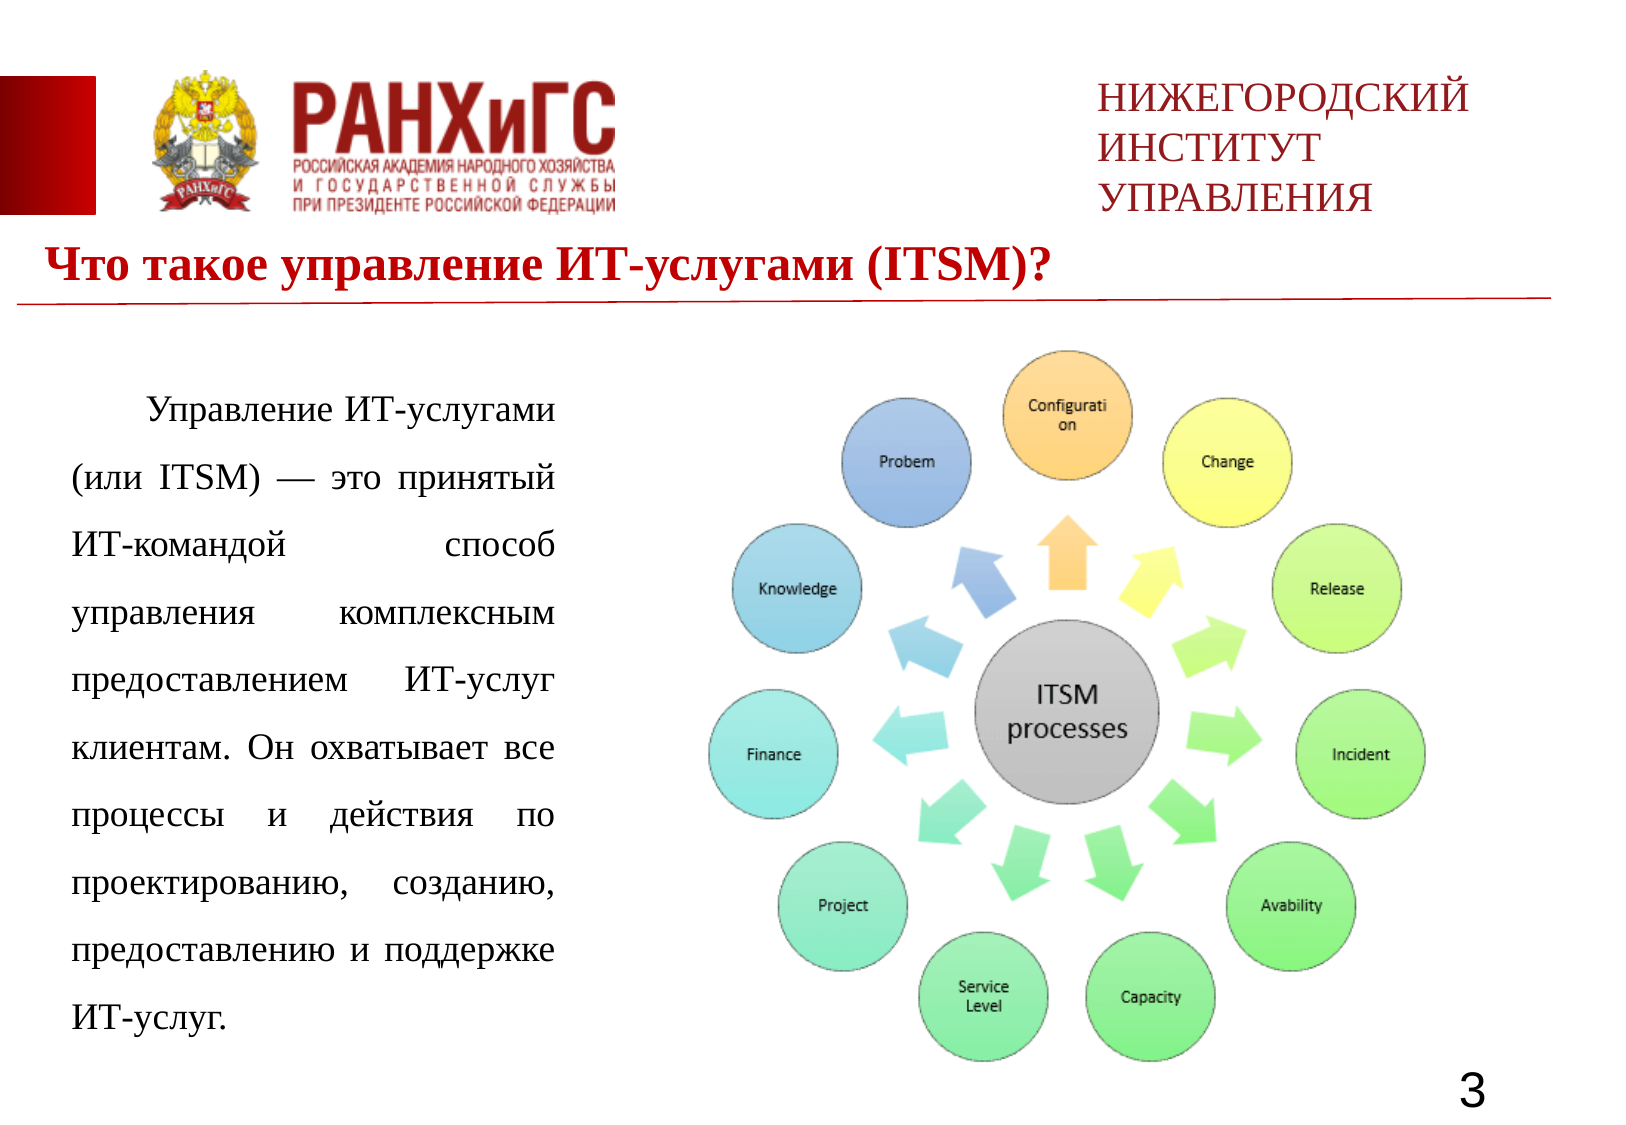

НИЖЕГОРОДСКИЙ
ИНСТИТУТ
УПРАВЛЕНИЯ
Что такое управление ИТ-услугами (ITSM)?
Управление ИТ-услугами (или ITSM) — это принятый ИТ-командой способ управления комплексным предоставлением ИТ-услуг клиентам. Он охватывает все процессы и действия по проектированию, созданию, предоставлению и поддержке ИТ-услуг.